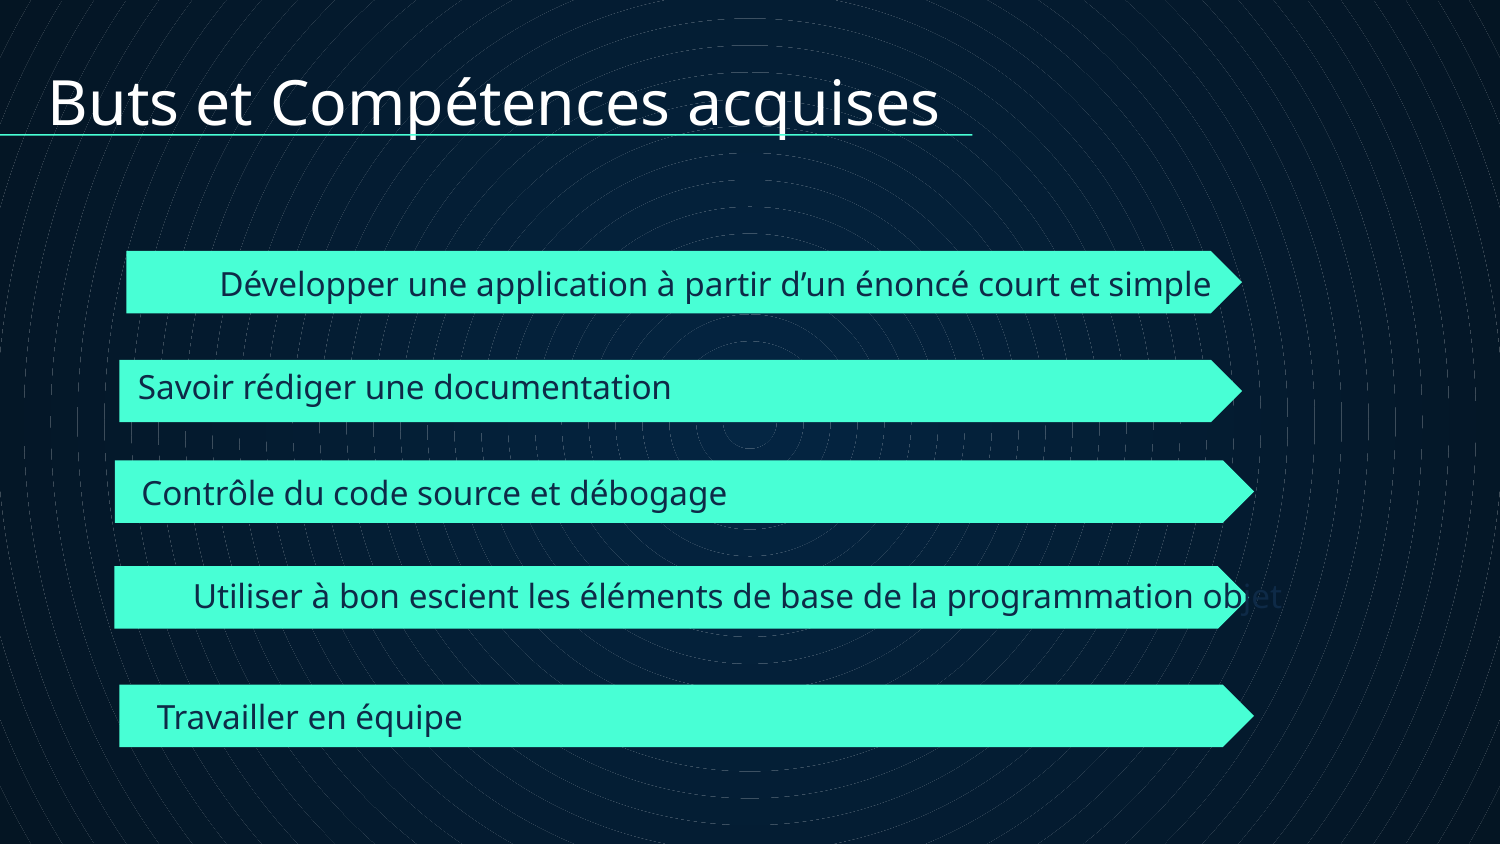

# Buts et Compétences acquises
Développer une application à partir d’un énoncé court et simple
Savoir rédiger une documentation
Contrôle du code source et débogage
Utiliser à bon escient les éléments de base de la programmation objet
Travailler en équipe